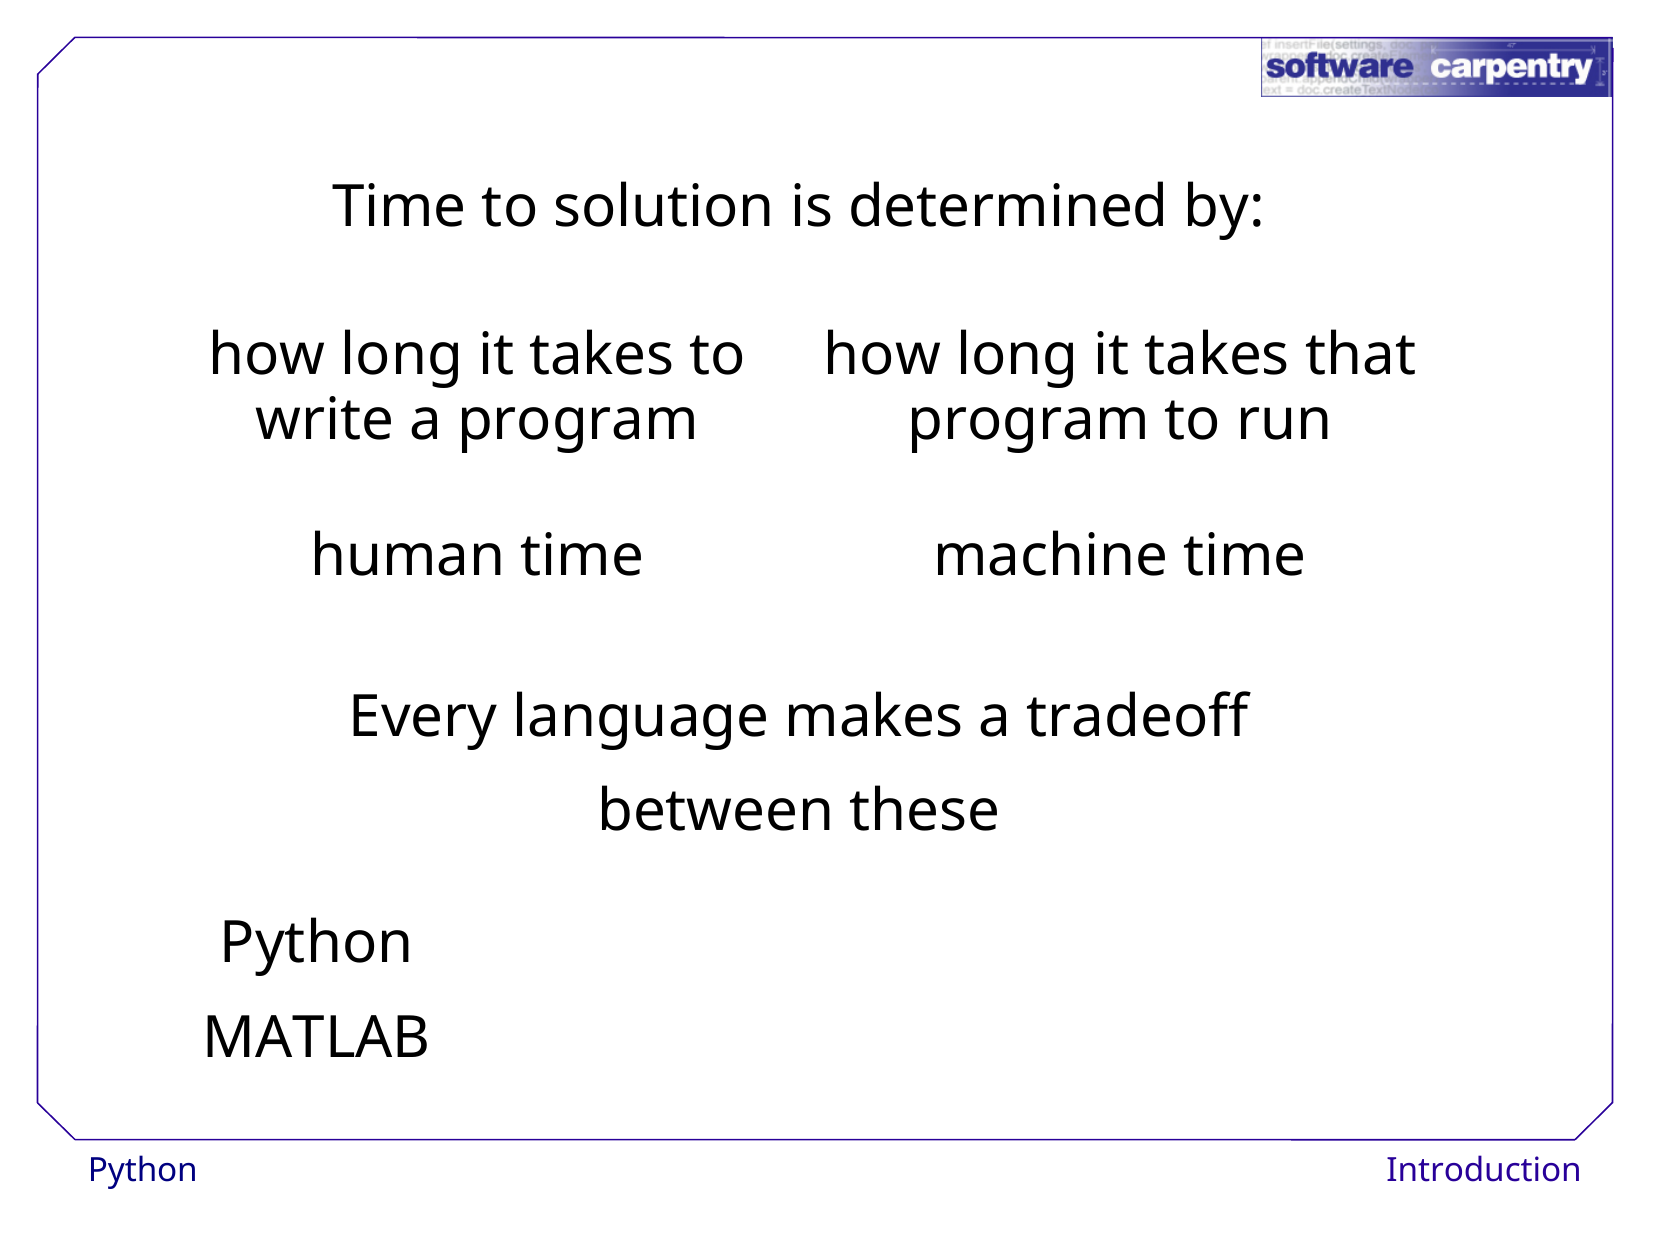

| Time to solution is determined by: | | | |
| --- | --- | --- | --- |
| how long it takes to write a program | | how long it takes that program to run | |
| human time | | machine time | |
| Every language makes a tradeoff between these | | | |
| Python MATLAB | | | |